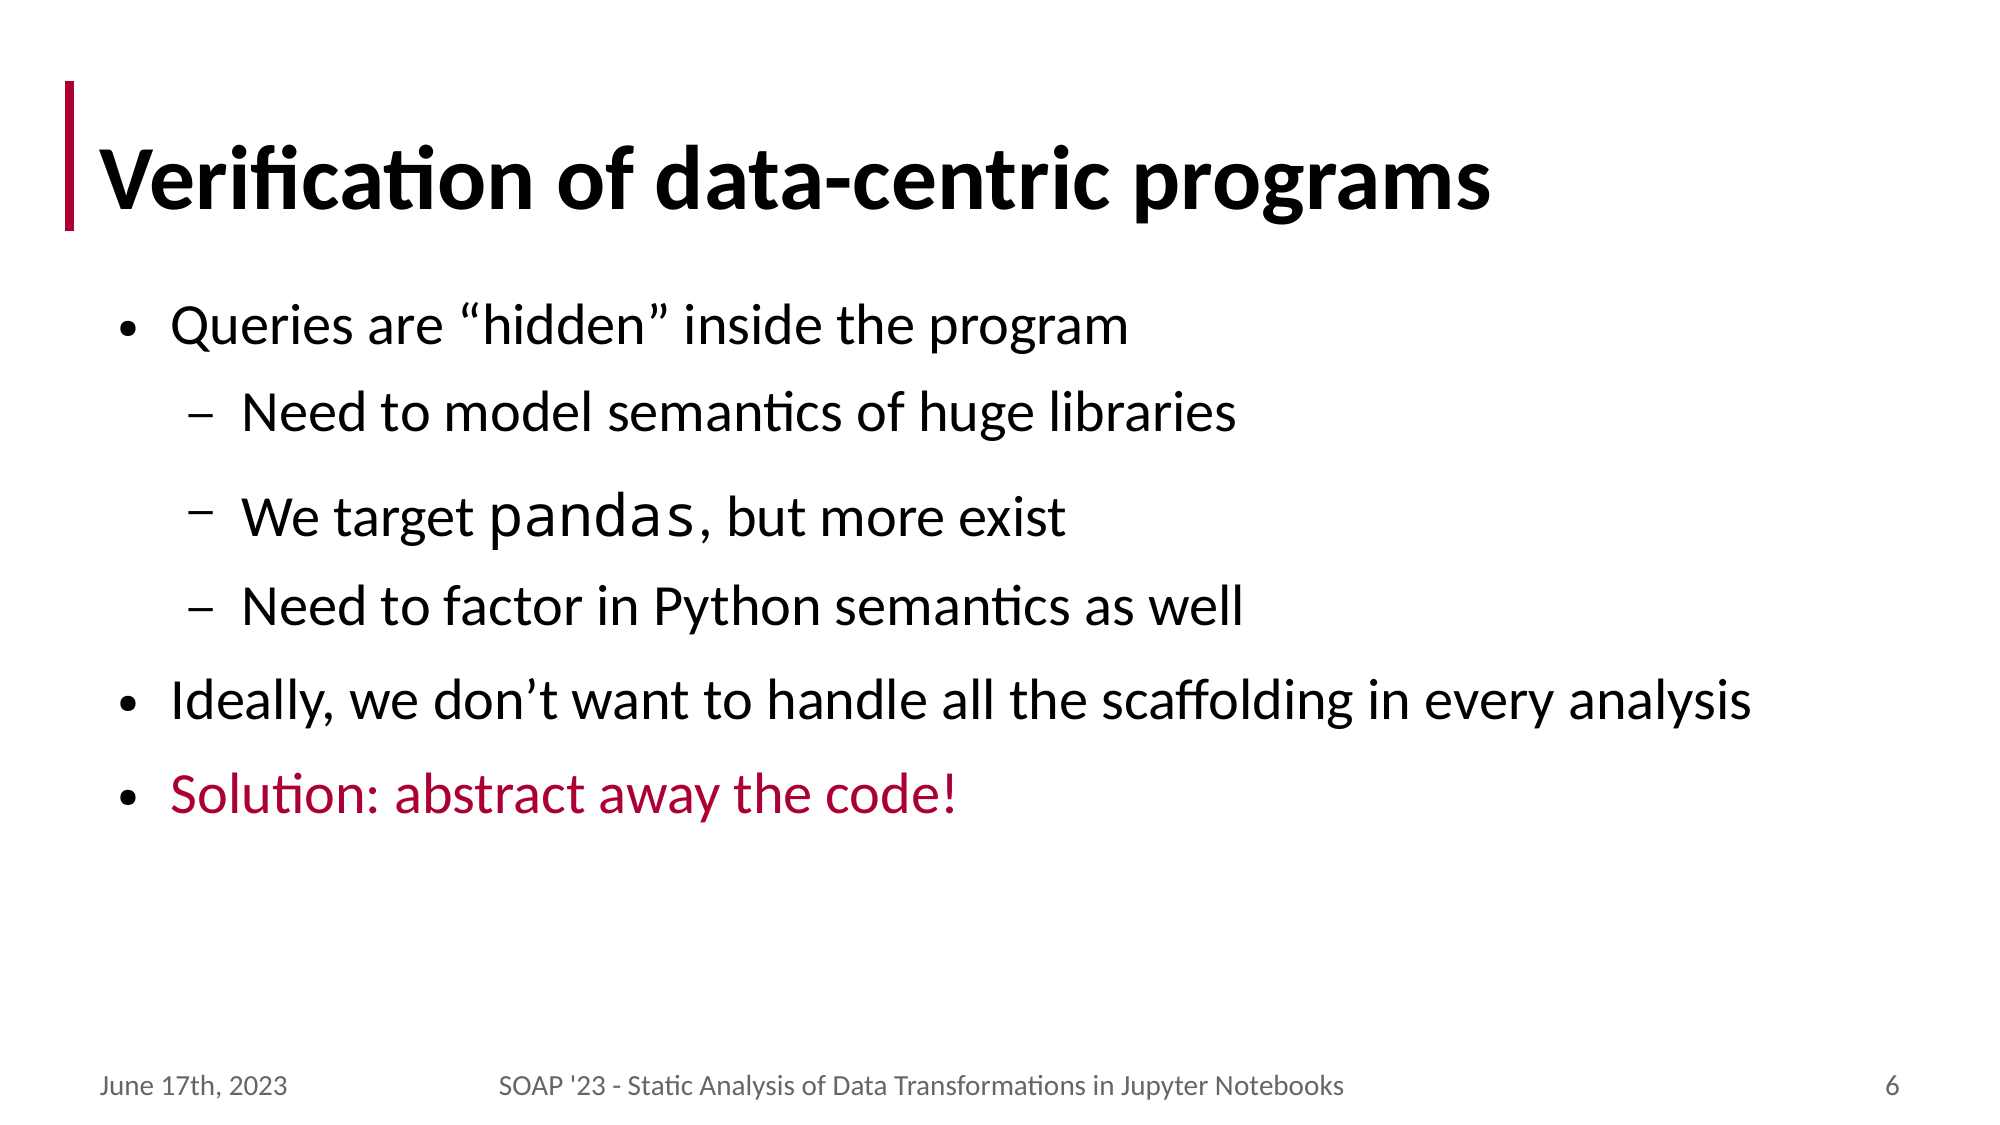

# Verification of data-centric programs
Queries are “hidden” inside the program
Need to model semantics of huge libraries
We target pandas, but more exist
Need to factor in Python semantics as well
Ideally, we don’t want to handle all the scaffolding in every analysis
Solution: abstract away the code!
June 17th, 2023
SOAP '23 - Static Analysis of Data Transformations in Jupyter Notebooks
6